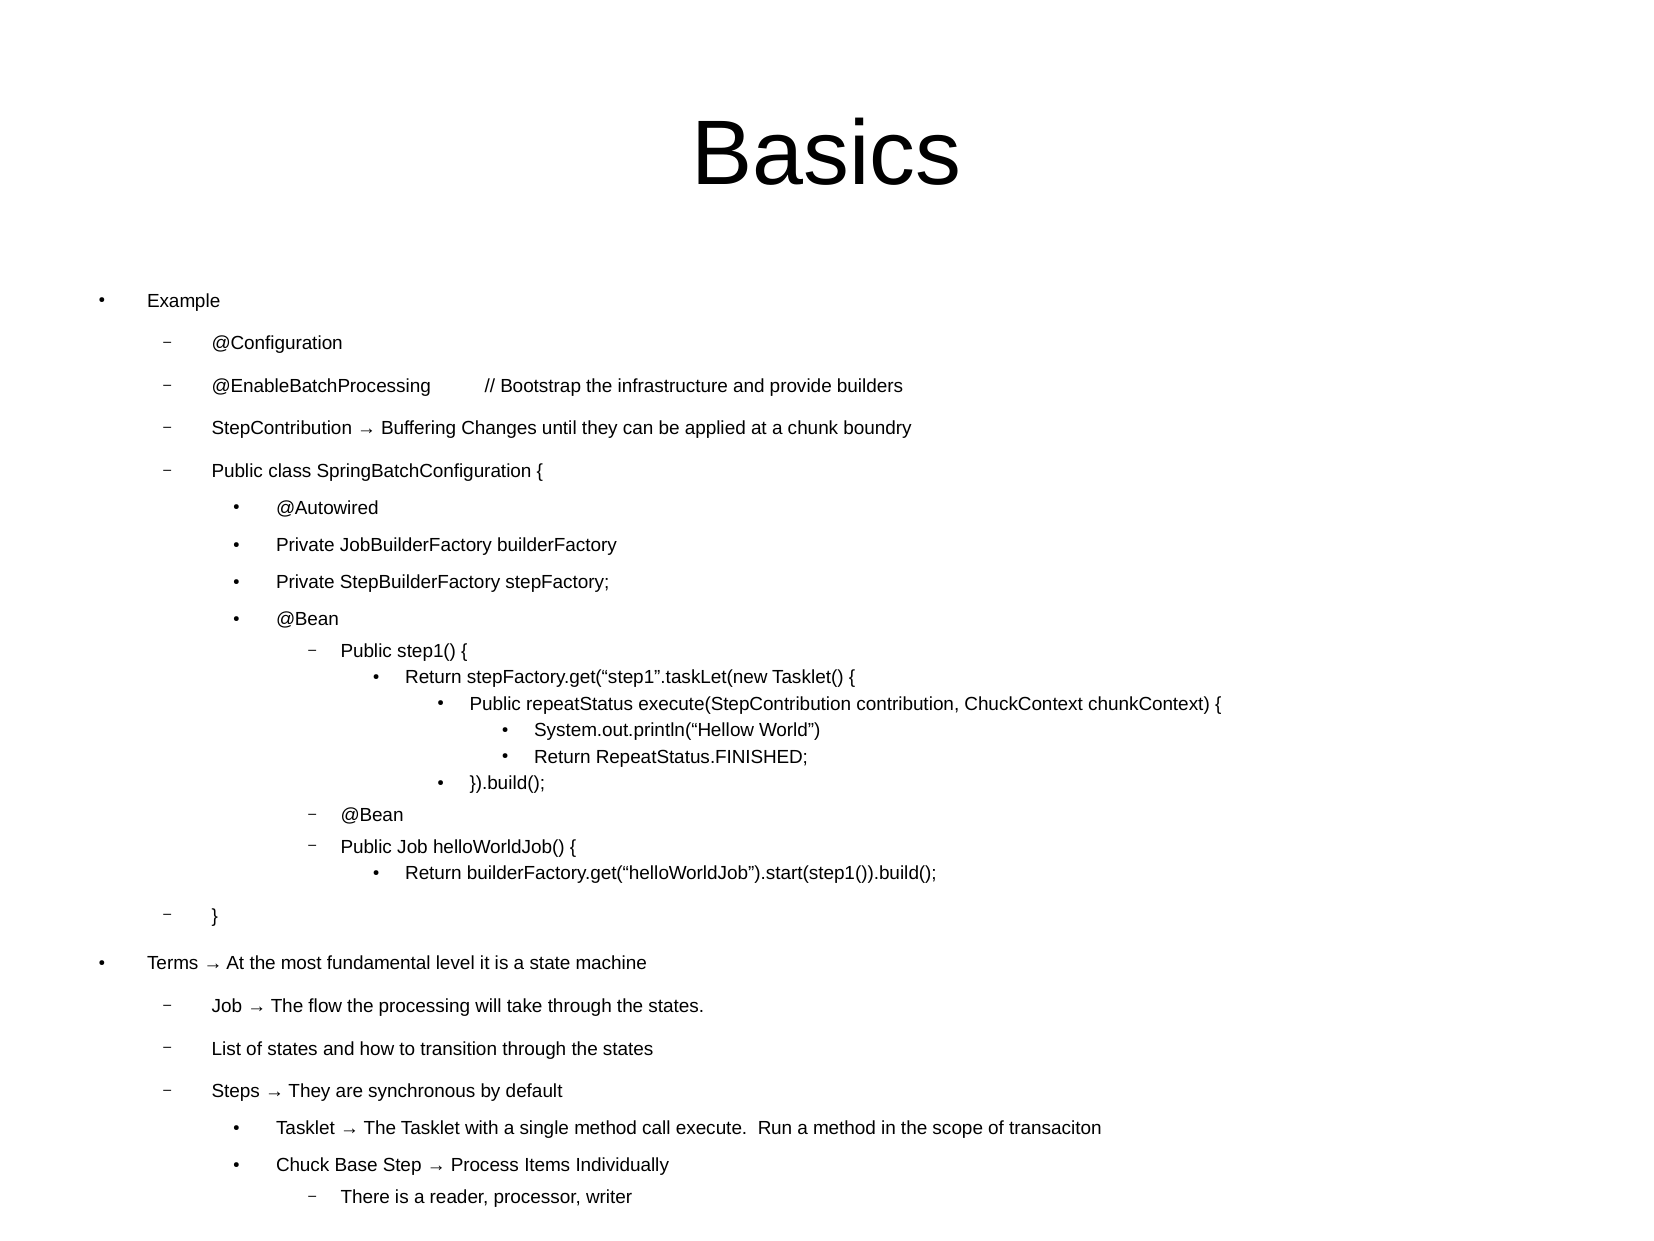

# Basics
Example
@Configuration
@EnableBatchProcessing		// Bootstrap the infrastructure and provide builders
StepContribution → Buffering Changes until they can be applied at a chunk boundry
Public class SpringBatchConfiguration {
@Autowired
Private JobBuilderFactory builderFactory
Private StepBuilderFactory stepFactory;
@Bean
Public step1() {
Return stepFactory.get(“step1”.taskLet(new Tasklet() {
Public repeatStatus execute(StepContribution contribution, ChuckContext chunkContext) {
System.out.println(“Hellow World”)
Return RepeatStatus.FINISHED;
}).build();
@Bean
Public Job helloWorldJob() {
Return builderFactory.get(“helloWorldJob”).start(step1()).build();
}
Terms → At the most fundamental level it is a state machine
Job → The flow the processing will take through the states.
List of states and how to transition through the states
Steps → They are synchronous by default
Tasklet → The Tasklet with a single method call execute. Run a method in the scope of transaciton
Chuck Base Step → Process Items Individually
There is a reader, processor, writer